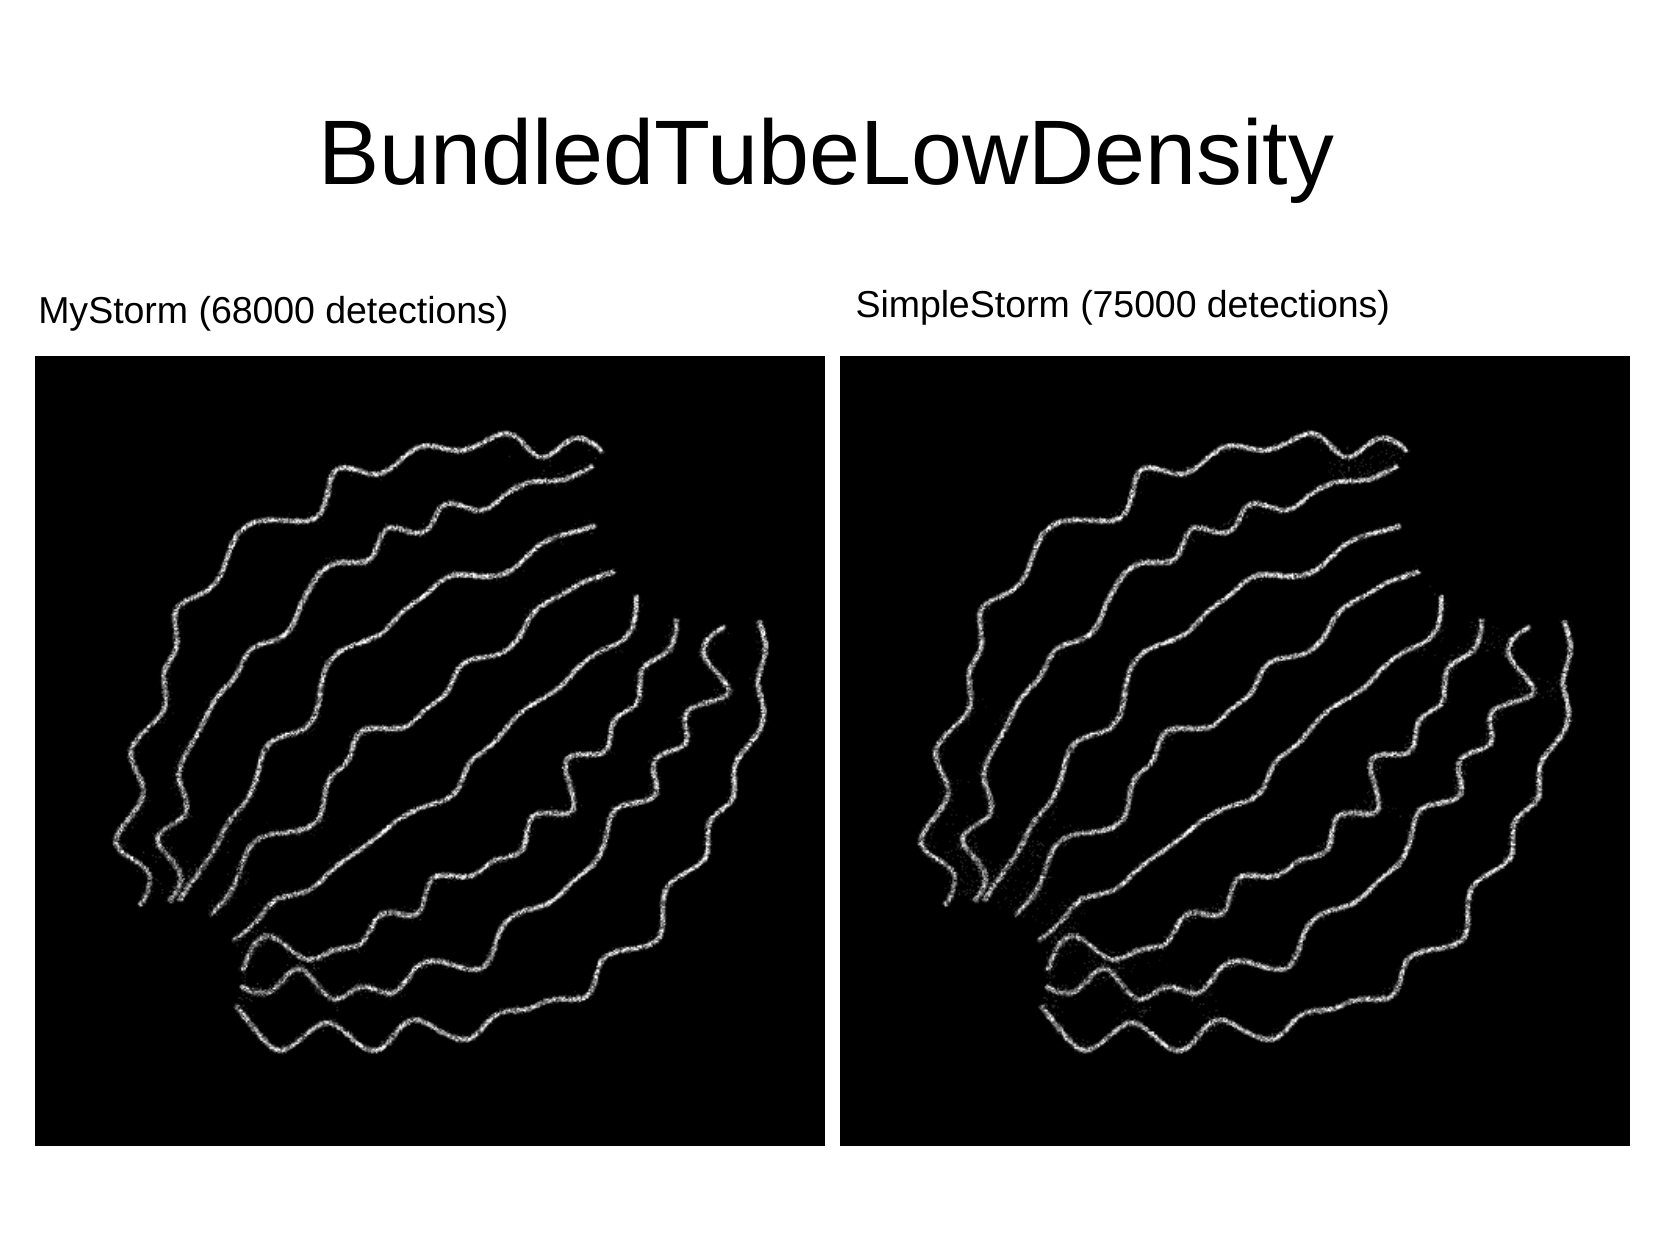

# BundledTubeLowDensity
SimpleStorm (75000 detections)
MyStorm (68000 detections)